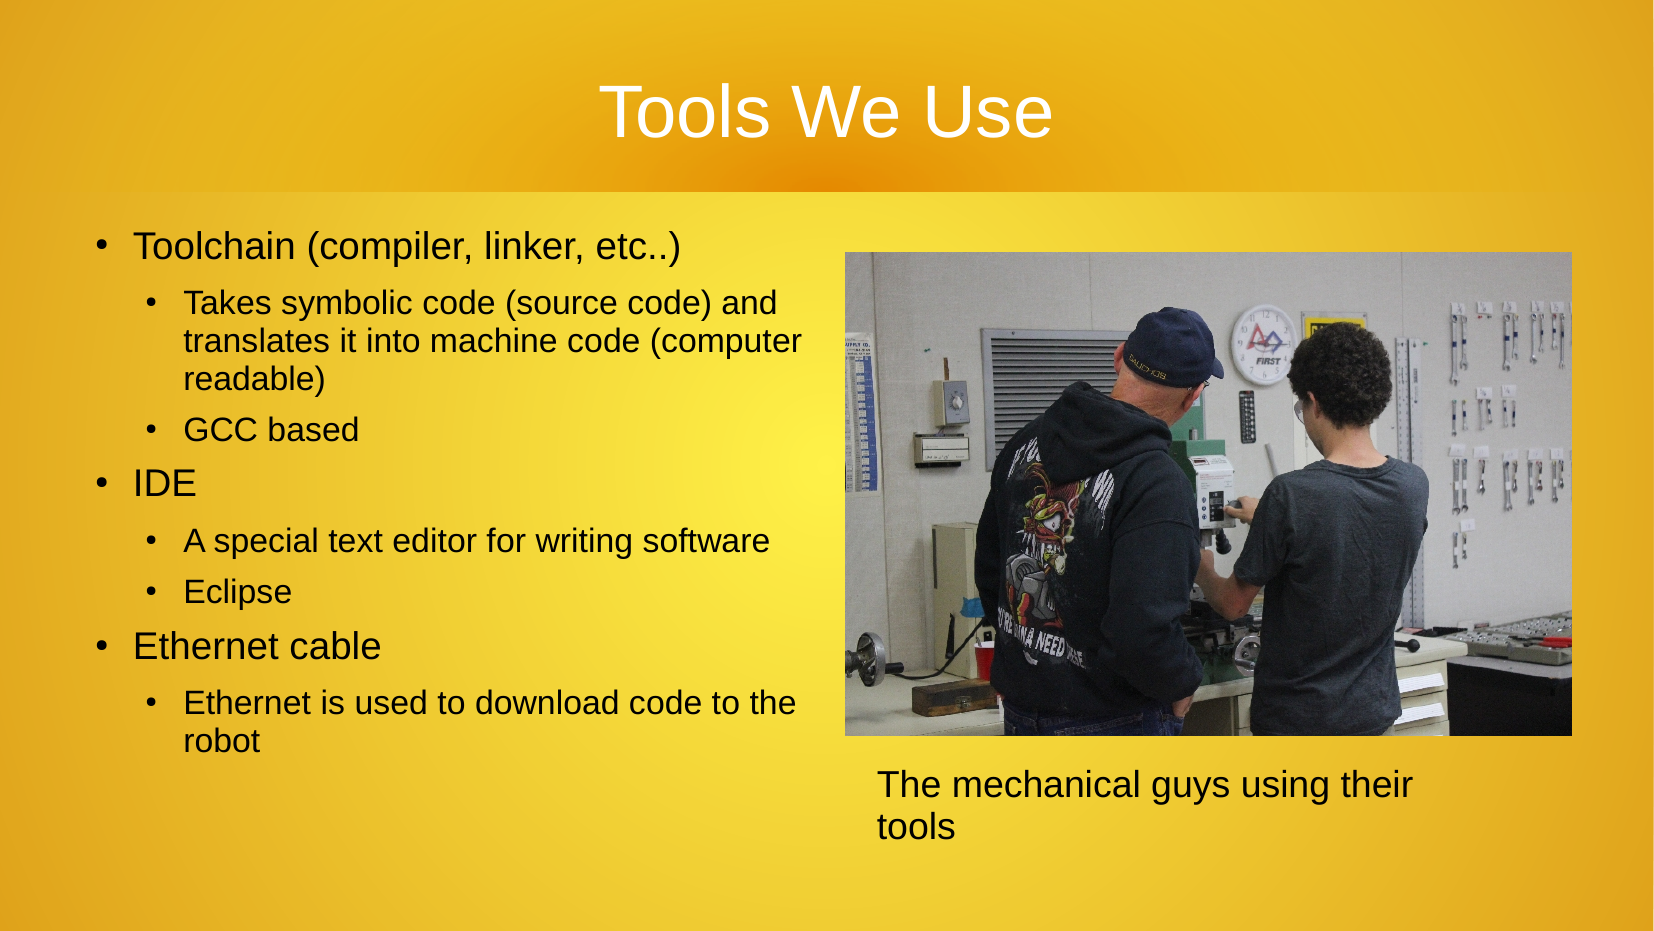

# Tools We Use
Toolchain (compiler, linker, etc..)
Takes symbolic code (source code) and translates it into machine code (computer readable)
GCC based
IDE
A special text editor for writing software
Eclipse
Ethernet cable
Ethernet is used to download code to the robot
The mechanical guys using their tools